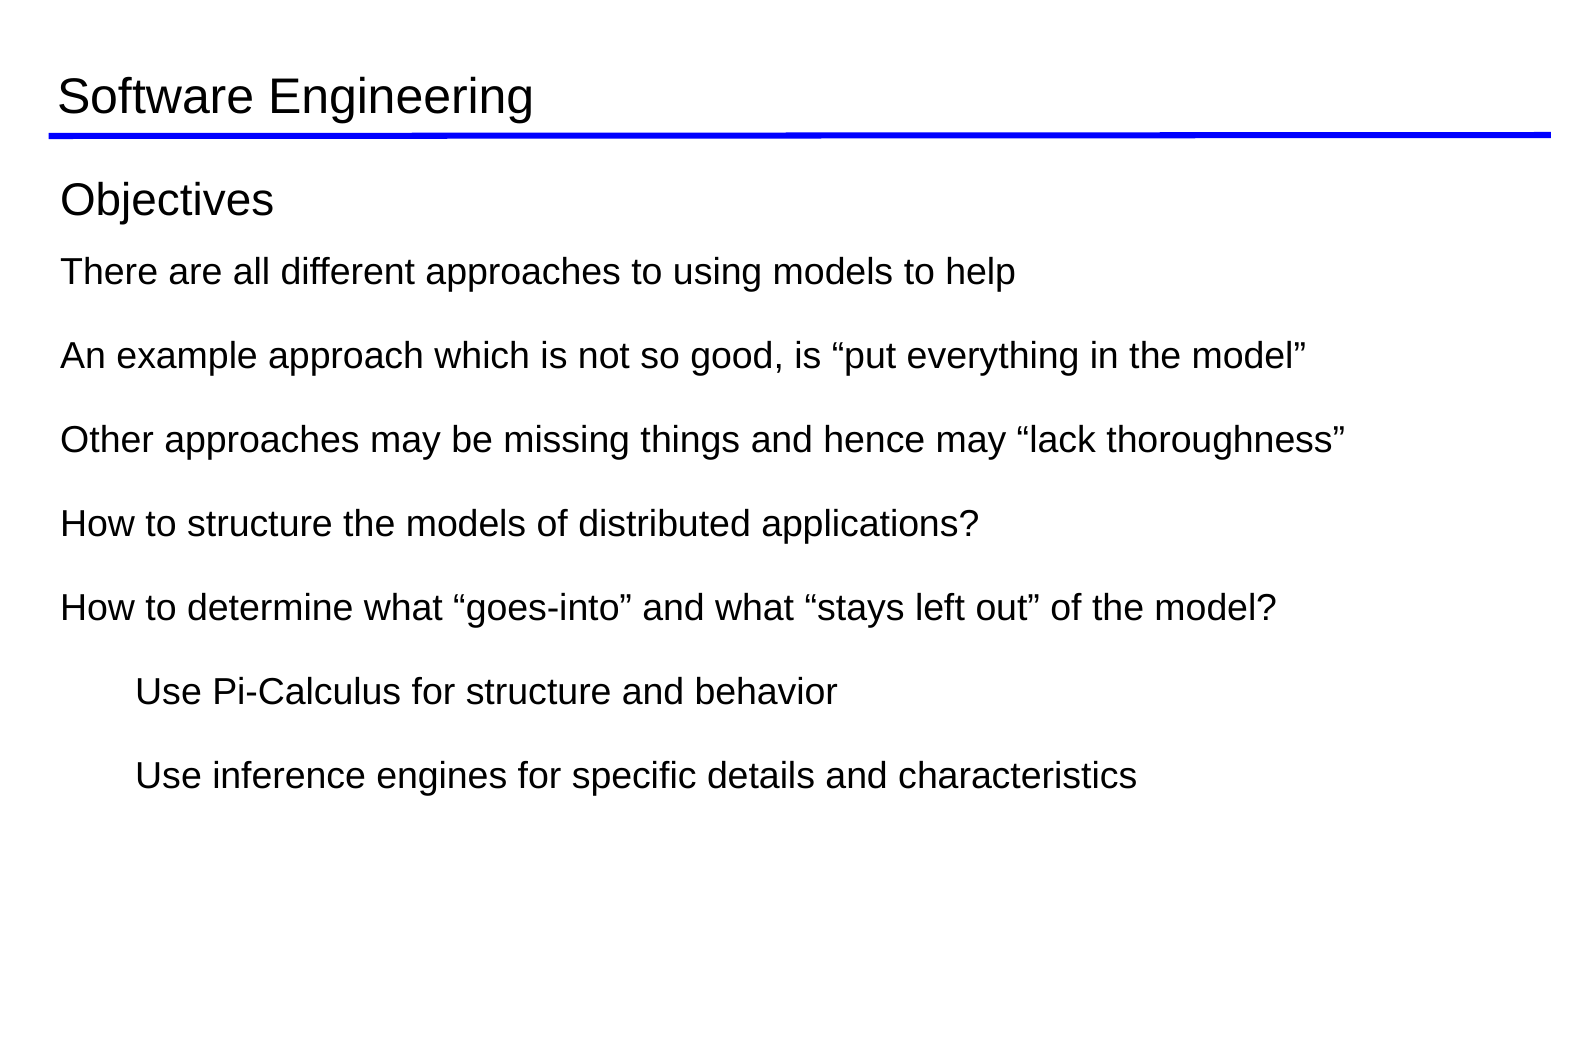

Software Engineering
Objectives
There are all different approaches to using models to help
An example approach which is not so good, is “put everything in the model”
Other approaches may be missing things and hence may “lack thoroughness”
How to structure the models of distributed applications?
How to determine what “goes-into” and what “stays left out” of the model?
	Use Pi-Calculus for structure and behavior
	Use inference engines for specific details and characteristics